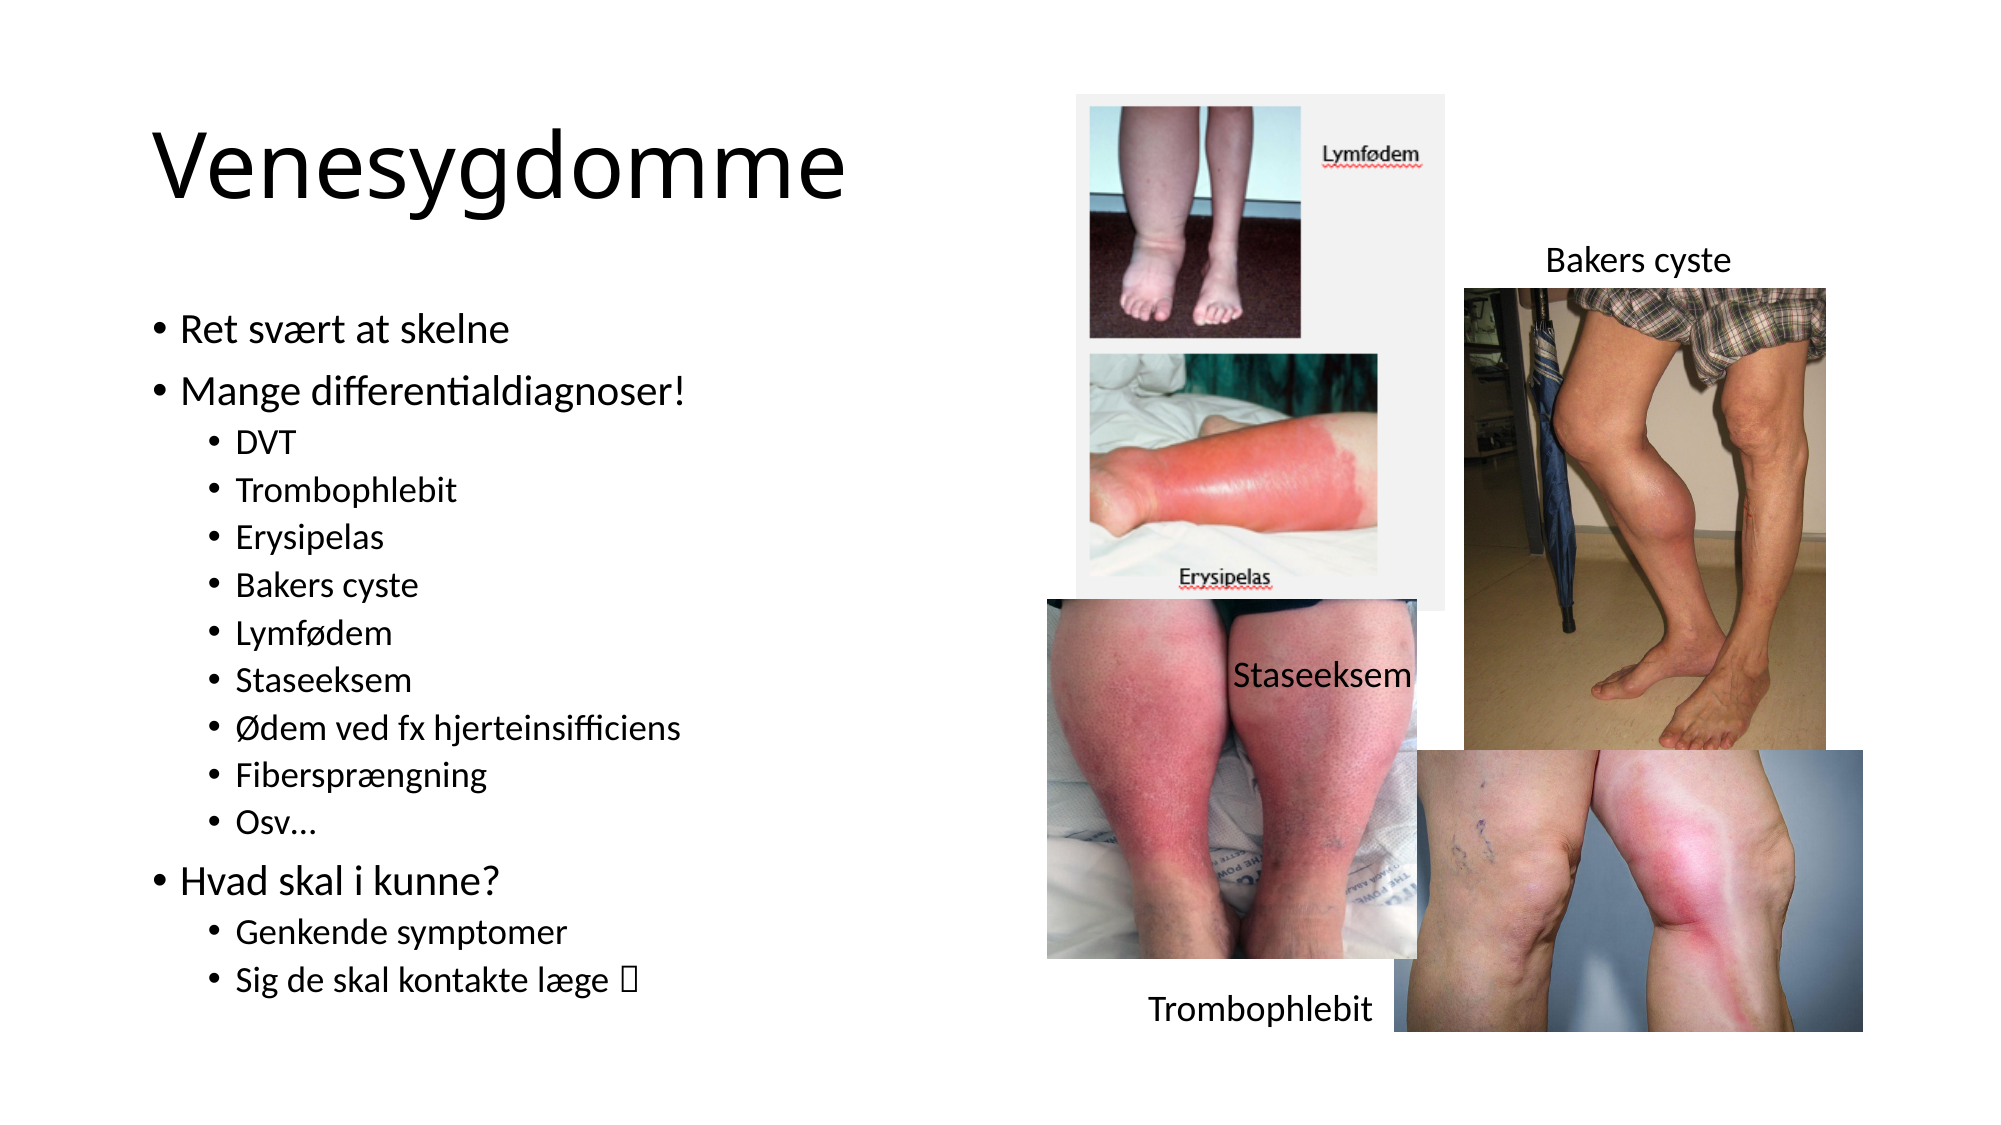

# Venesygdomme
Bakers cyste
Ret svært at skelne
Mange differentialdiagnoser!
DVT
Trombophlebit
Erysipelas
Bakers cyste
Lymfødem
Staseeksem
Ødem ved fx hjerteinsifficiens
Fibersprængning
Osv…
Hvad skal i kunne?
Genkende symptomer
Sig de skal kontakte læge 
Staseeksem
Trombophlebit